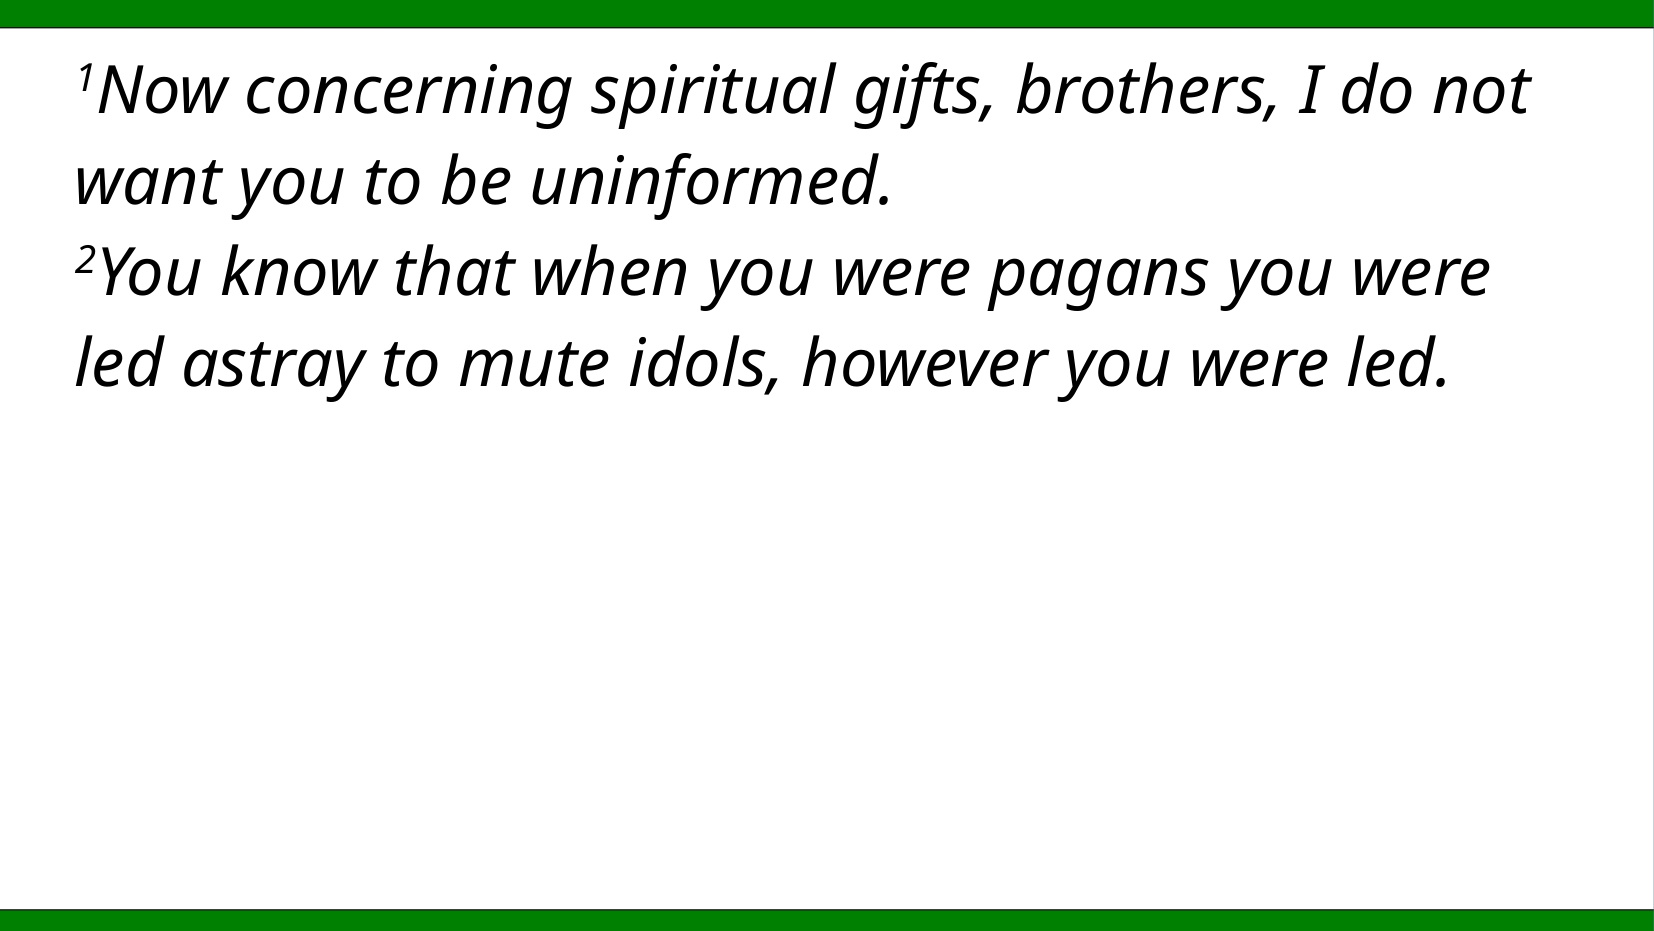

1Now concerning spiritual gifts, brothers, I do not want you to be uninformed.
2You know that when you were pagans you were led astray to mute idols, however you were led.